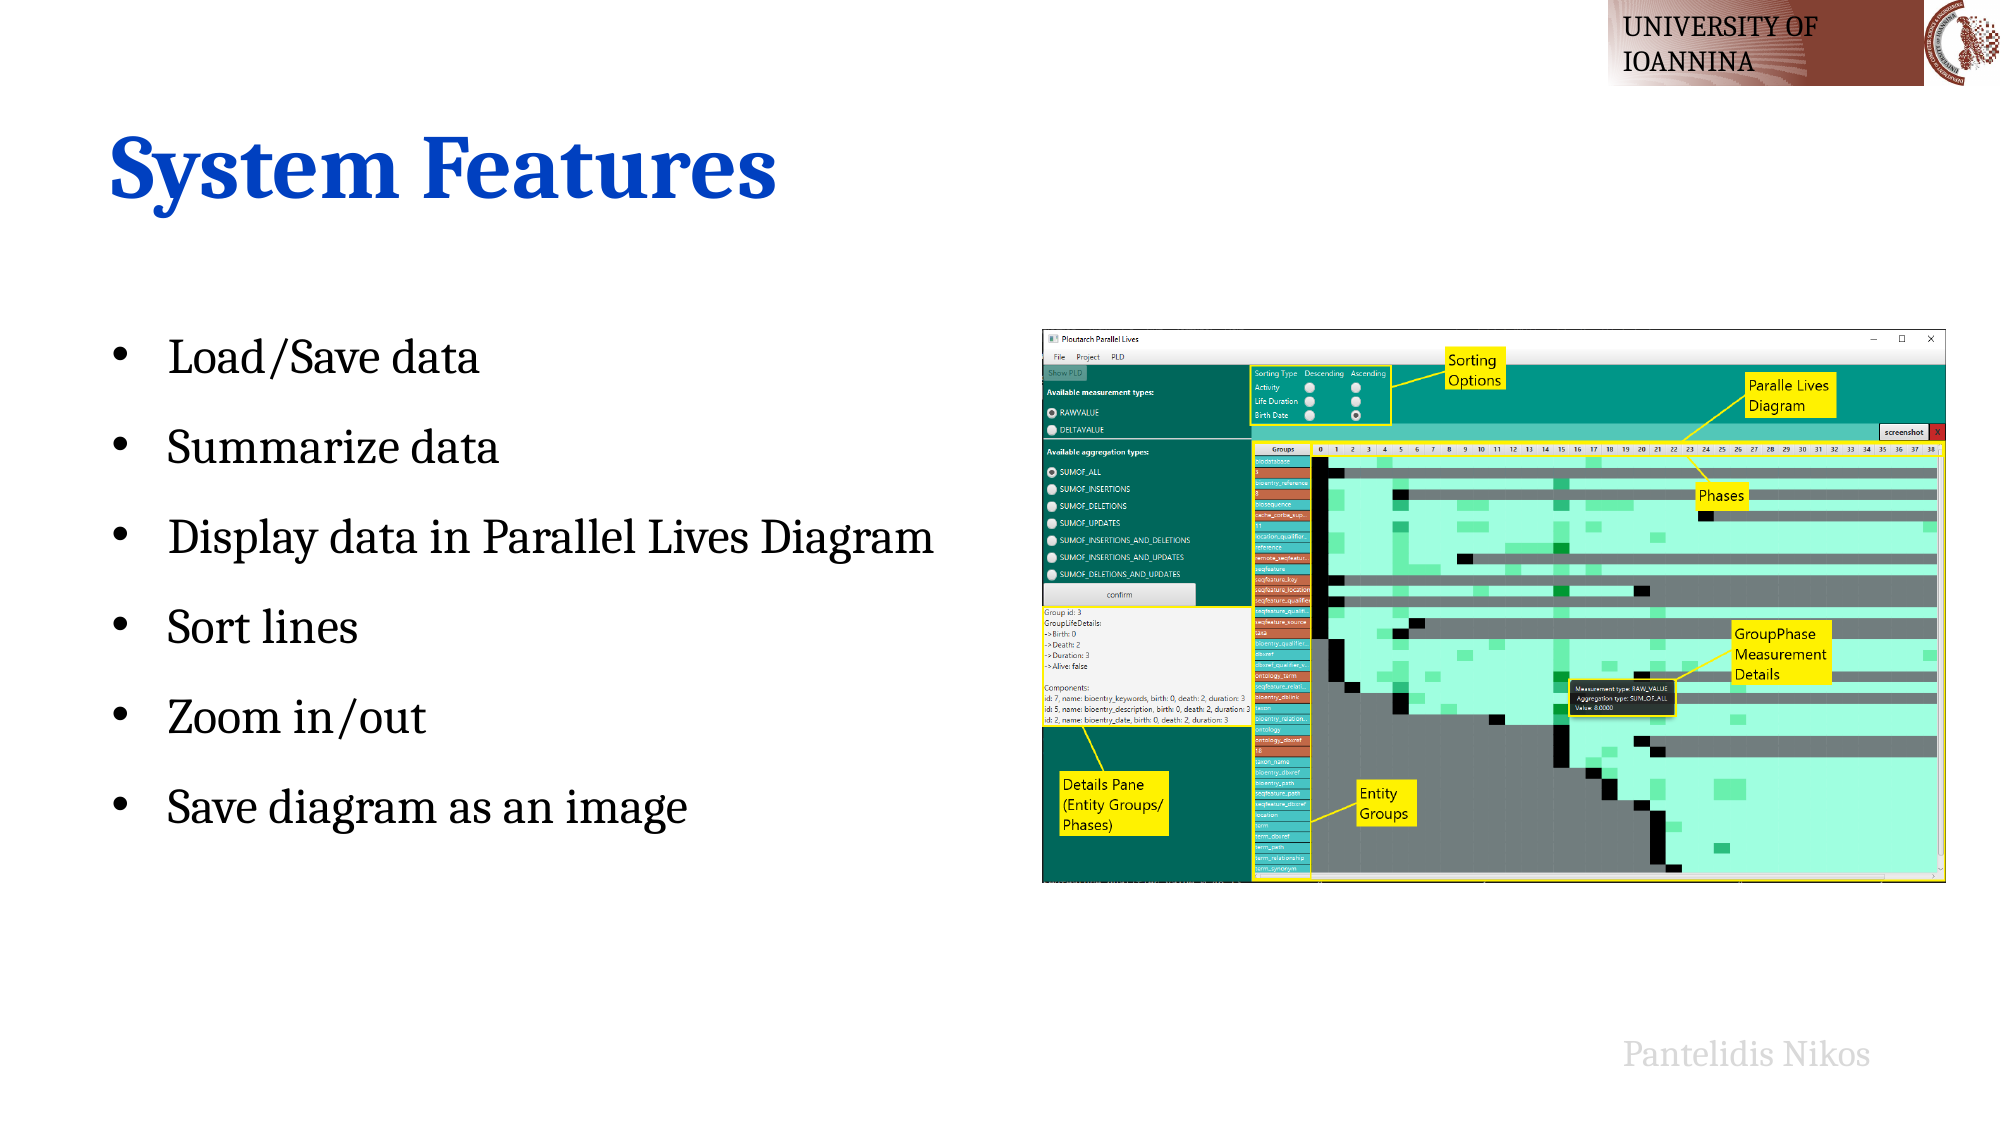

System Features
Load/Save data
Summarize data
Display data in Parallel Lives Diagram
Sort lines
Zoom in/out
Save diagram as an image